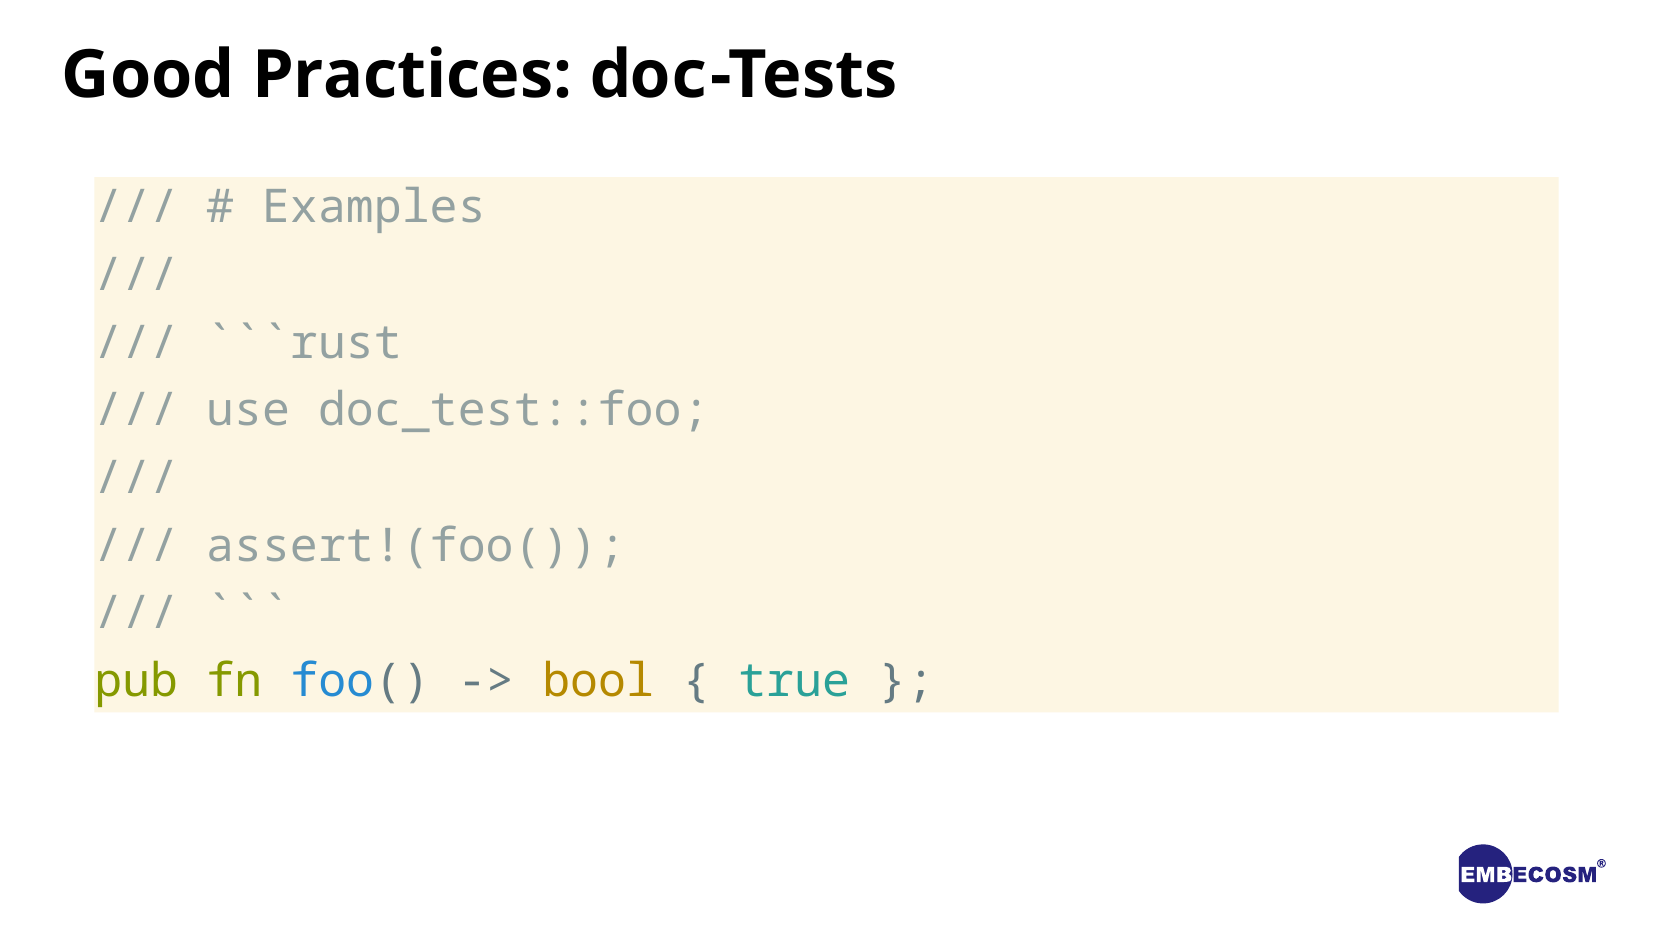

# Good Practices: doc-Tests
/// # Examples
///
/// ```rust
/// use doc_test::foo;
///
/// assert!(foo());
/// ```
pub fn foo() -> bool { true };